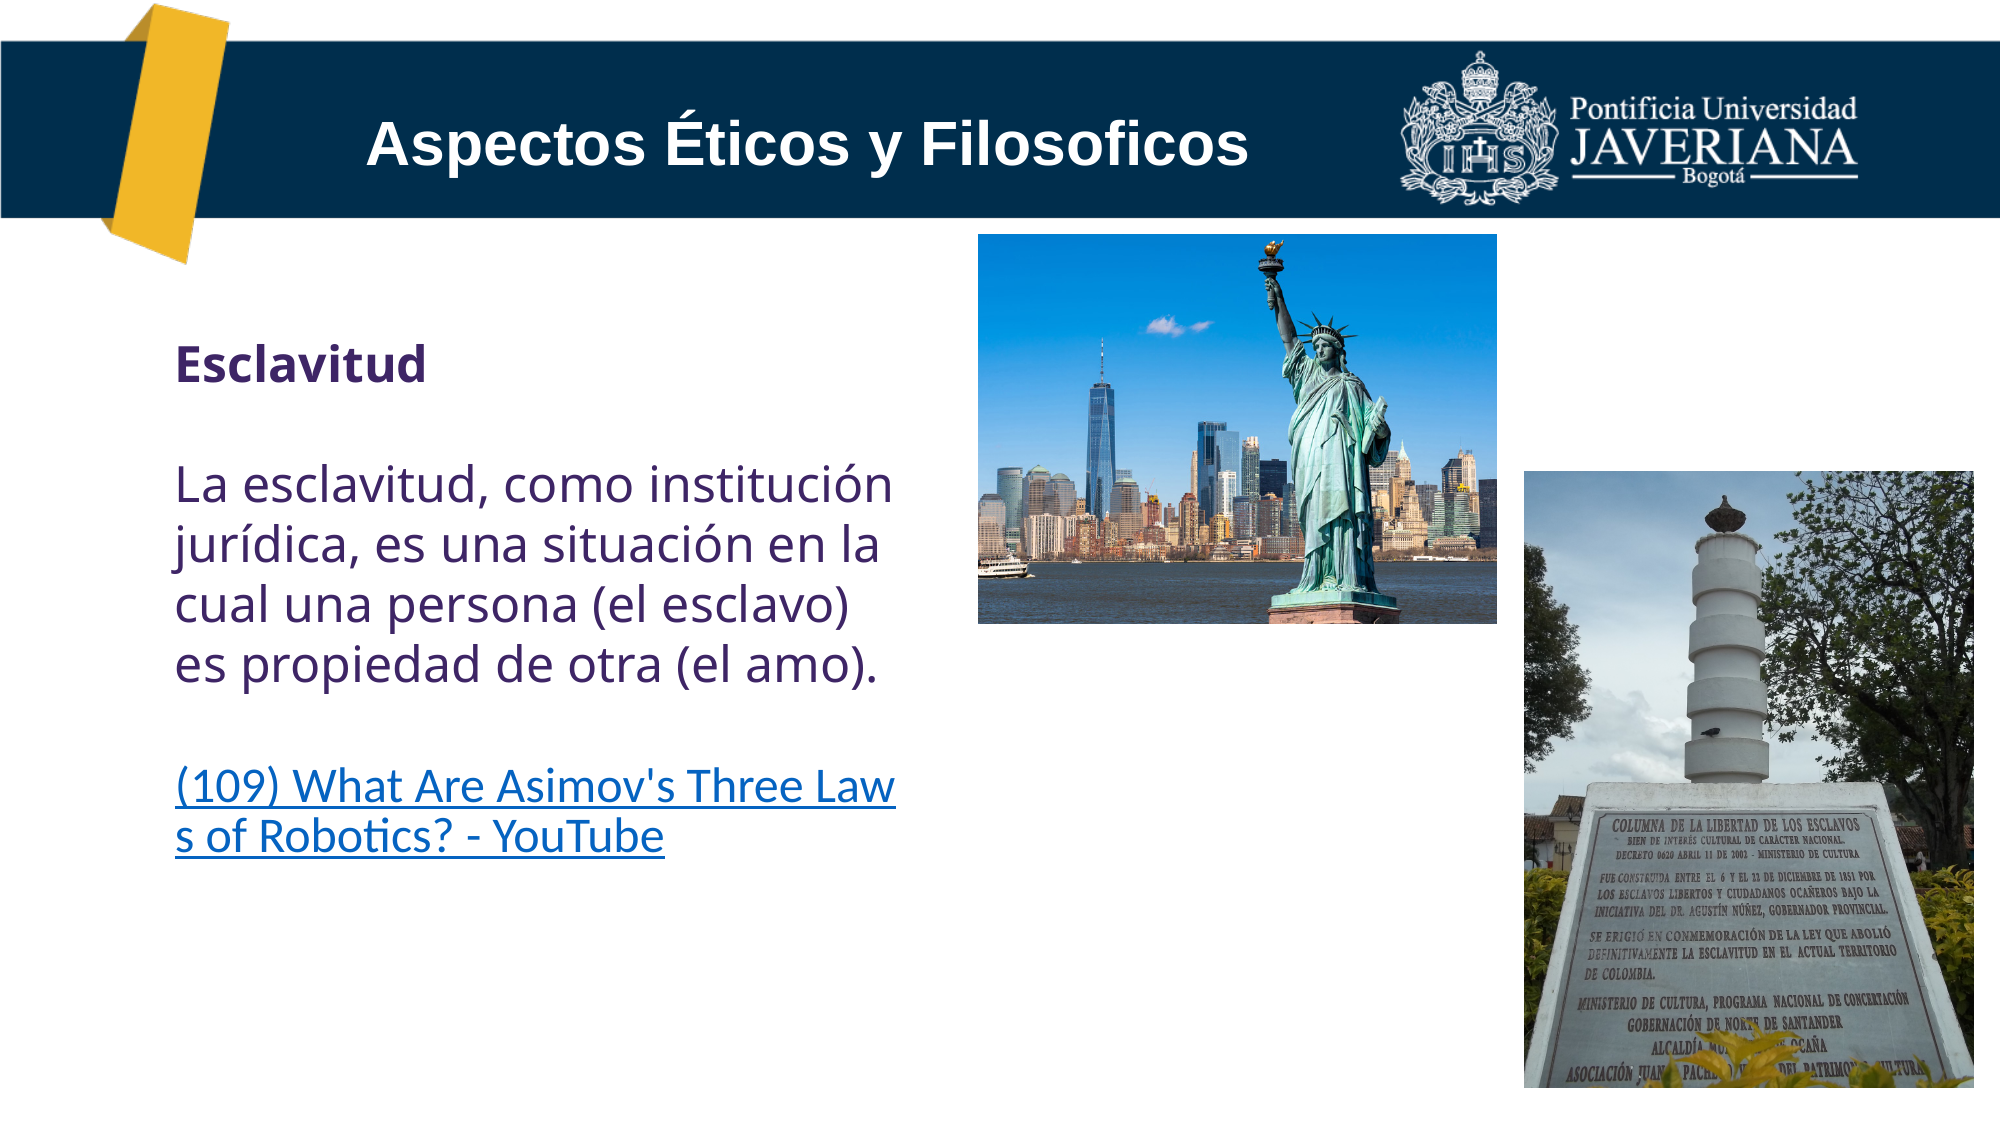

Aspectos Éticos y Filosoficos
Esclavitud
La esclavitud, como institución jurídica, es una situación en la cual una persona (el esclavo) es propiedad de otra (el amo).
(109) What Are Asimov's Three Laws of Robotics? - YouTube